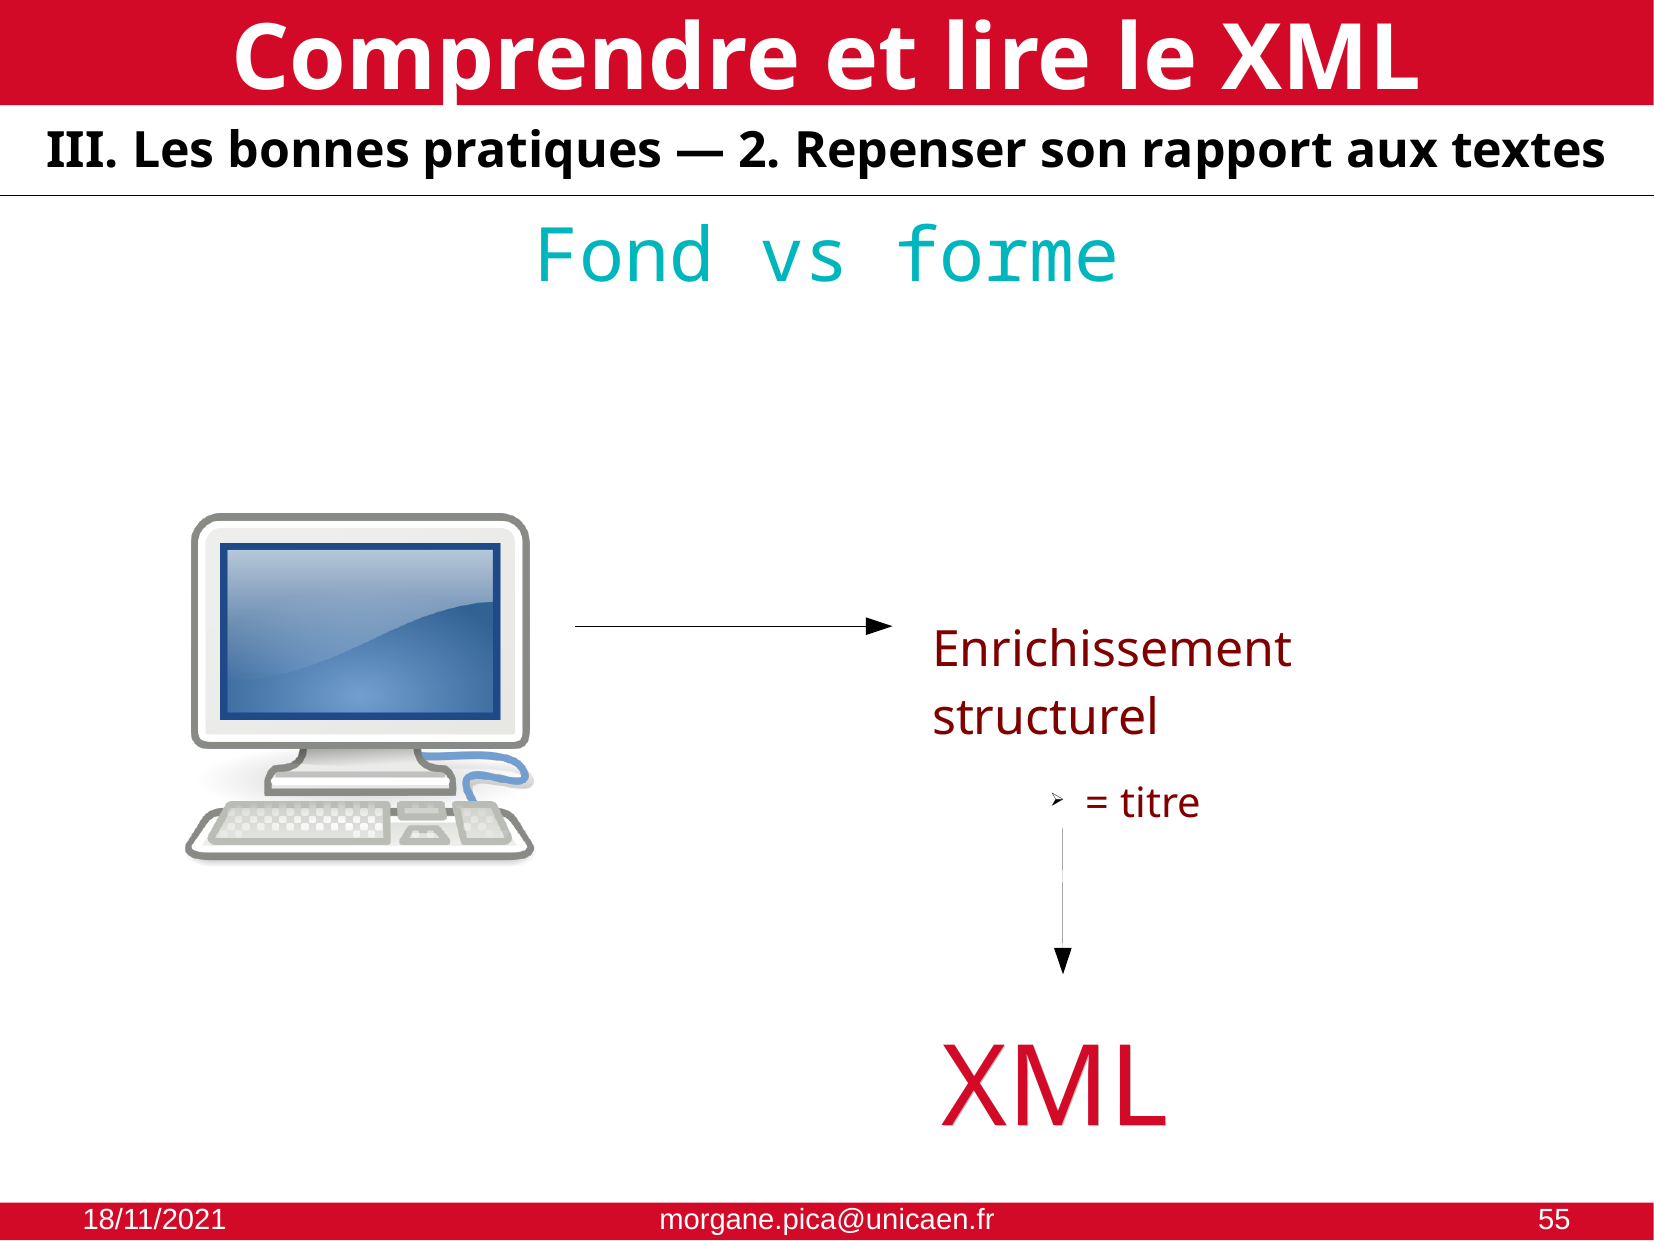

# Comprendre et lire le XML
III. Les bonnes pratiques — 2. Repenser son rapport aux textes
Fond vs forme
Enrichissement structurel
= titre
XML
18/11/2021
morgane.pica@unicaen.fr
55